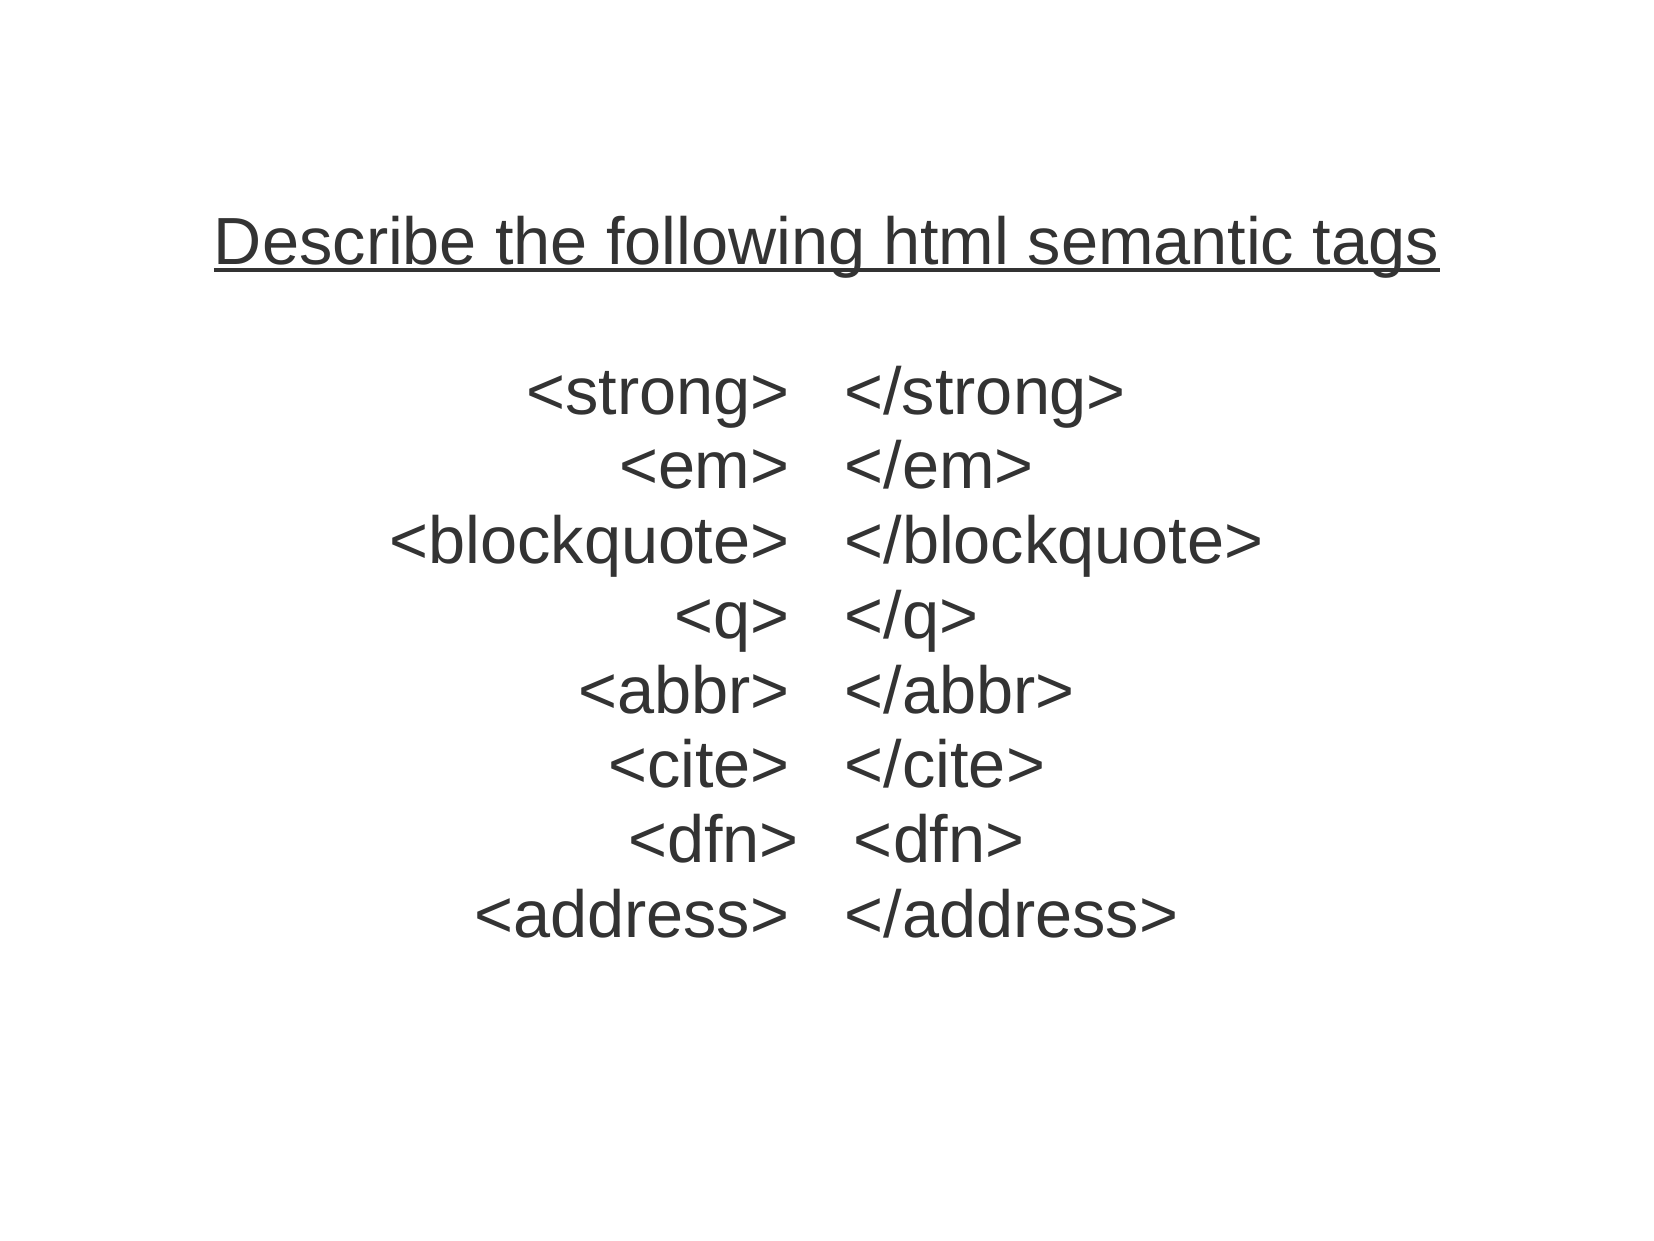

# Describe the following html semantic tags
<strong> </strong>
<em> </em>
<blockquote> </blockquote>
<q> </q>
<abbr> </abbr>
<cite> </cite>
<dfn> <dfn>
<address> </address>